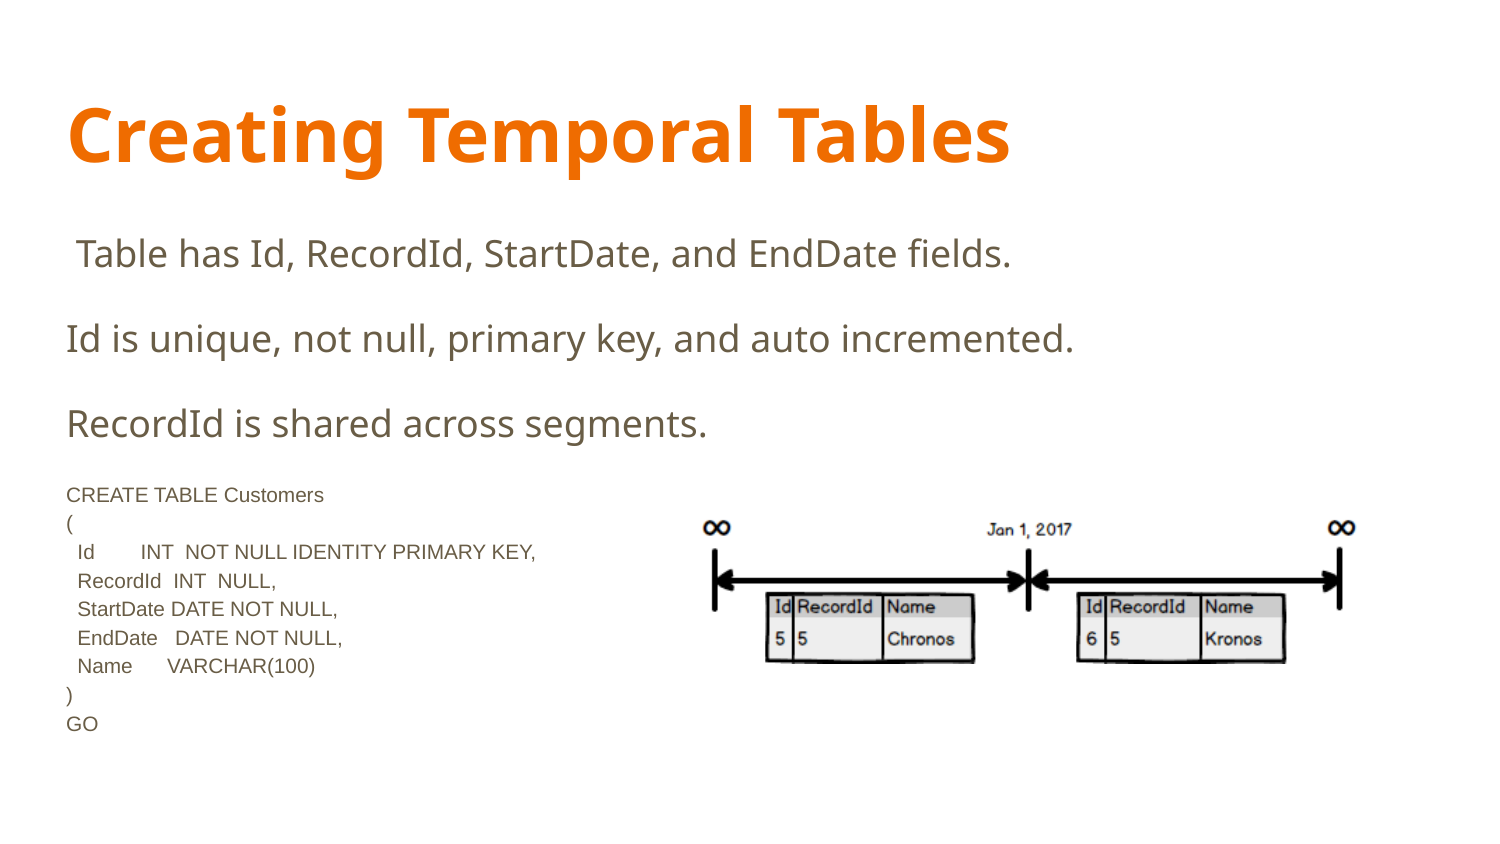

# Creating Temporal Tables
 Table has Id, RecordId, StartDate, and EndDate fields.
Id is unique, not null, primary key, and auto incremented.
RecordId is shared across segments.
CREATE TABLE Customers
(
 Id INT NOT NULL IDENTITY PRIMARY KEY,
 RecordId INT NULL,
 StartDate DATE NOT NULL,
 EndDate DATE NOT NULL,
 Name VARCHAR(100)
)
GO